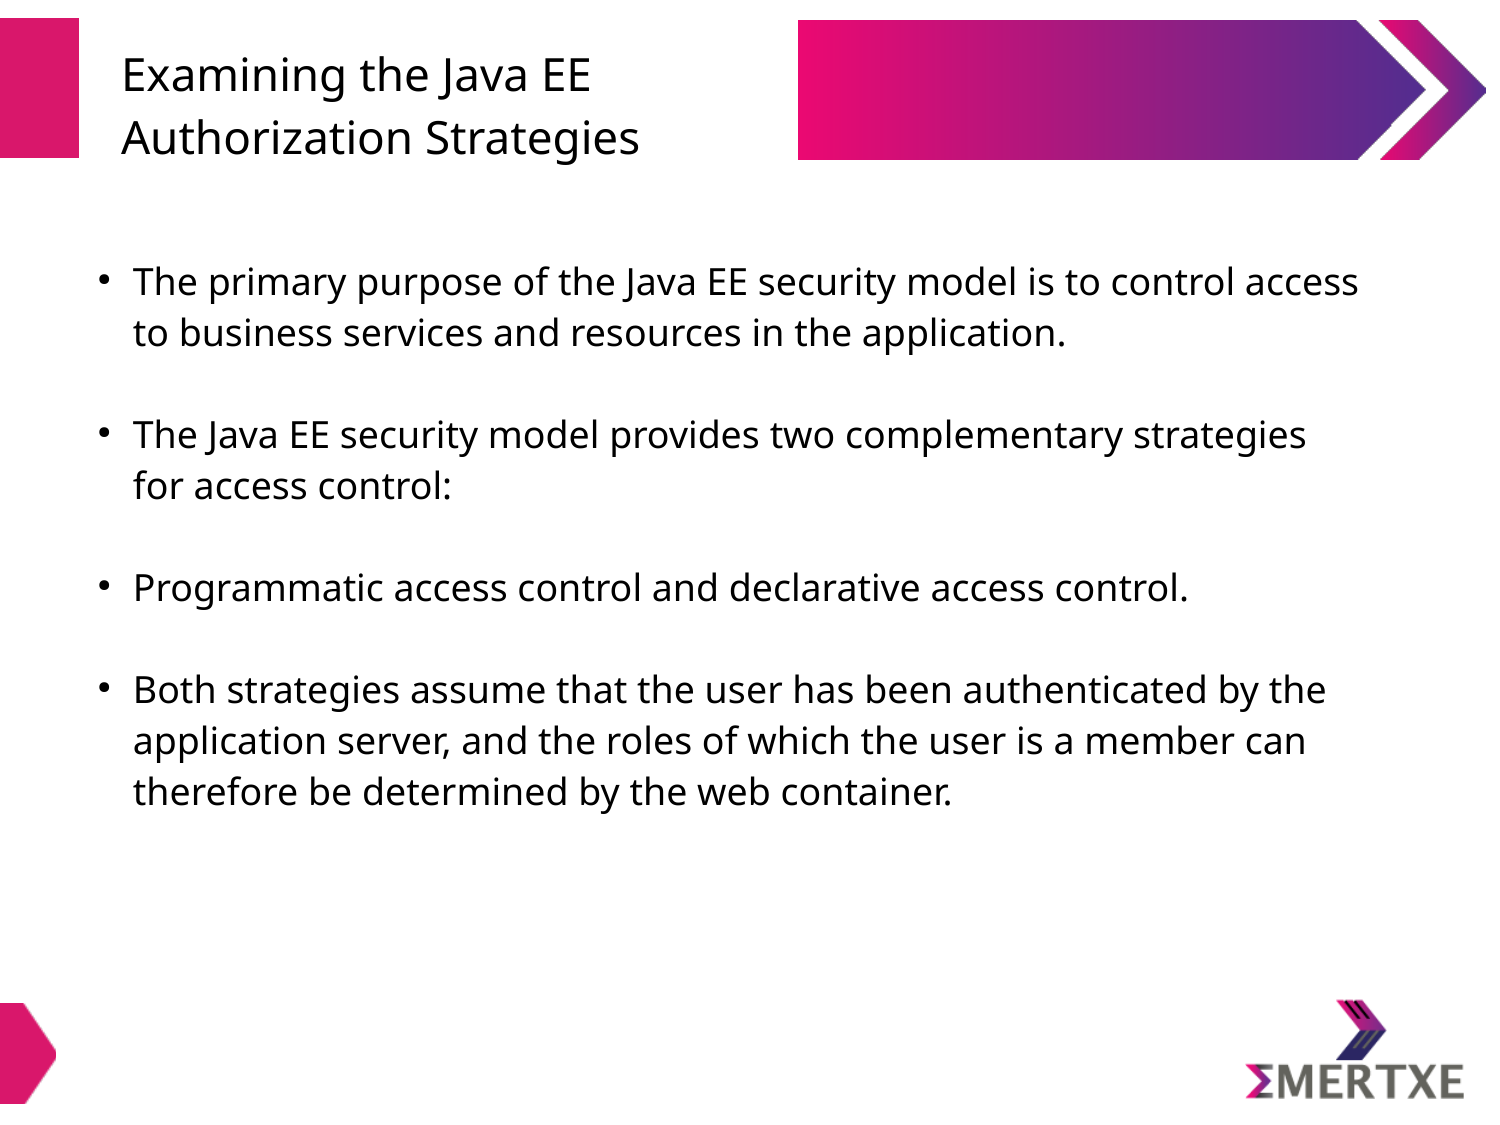

Examining the Java EE Authorization Strategies
The primary purpose of the Java EE security model is to control access to business services and resources in the application.
The Java EE security model provides two complementary strategies for access control:
Programmatic access control and declarative access control.
Both strategies assume that the user has been authenticated by the application server, and the roles of which the user is a member can therefore be determined by the web container.